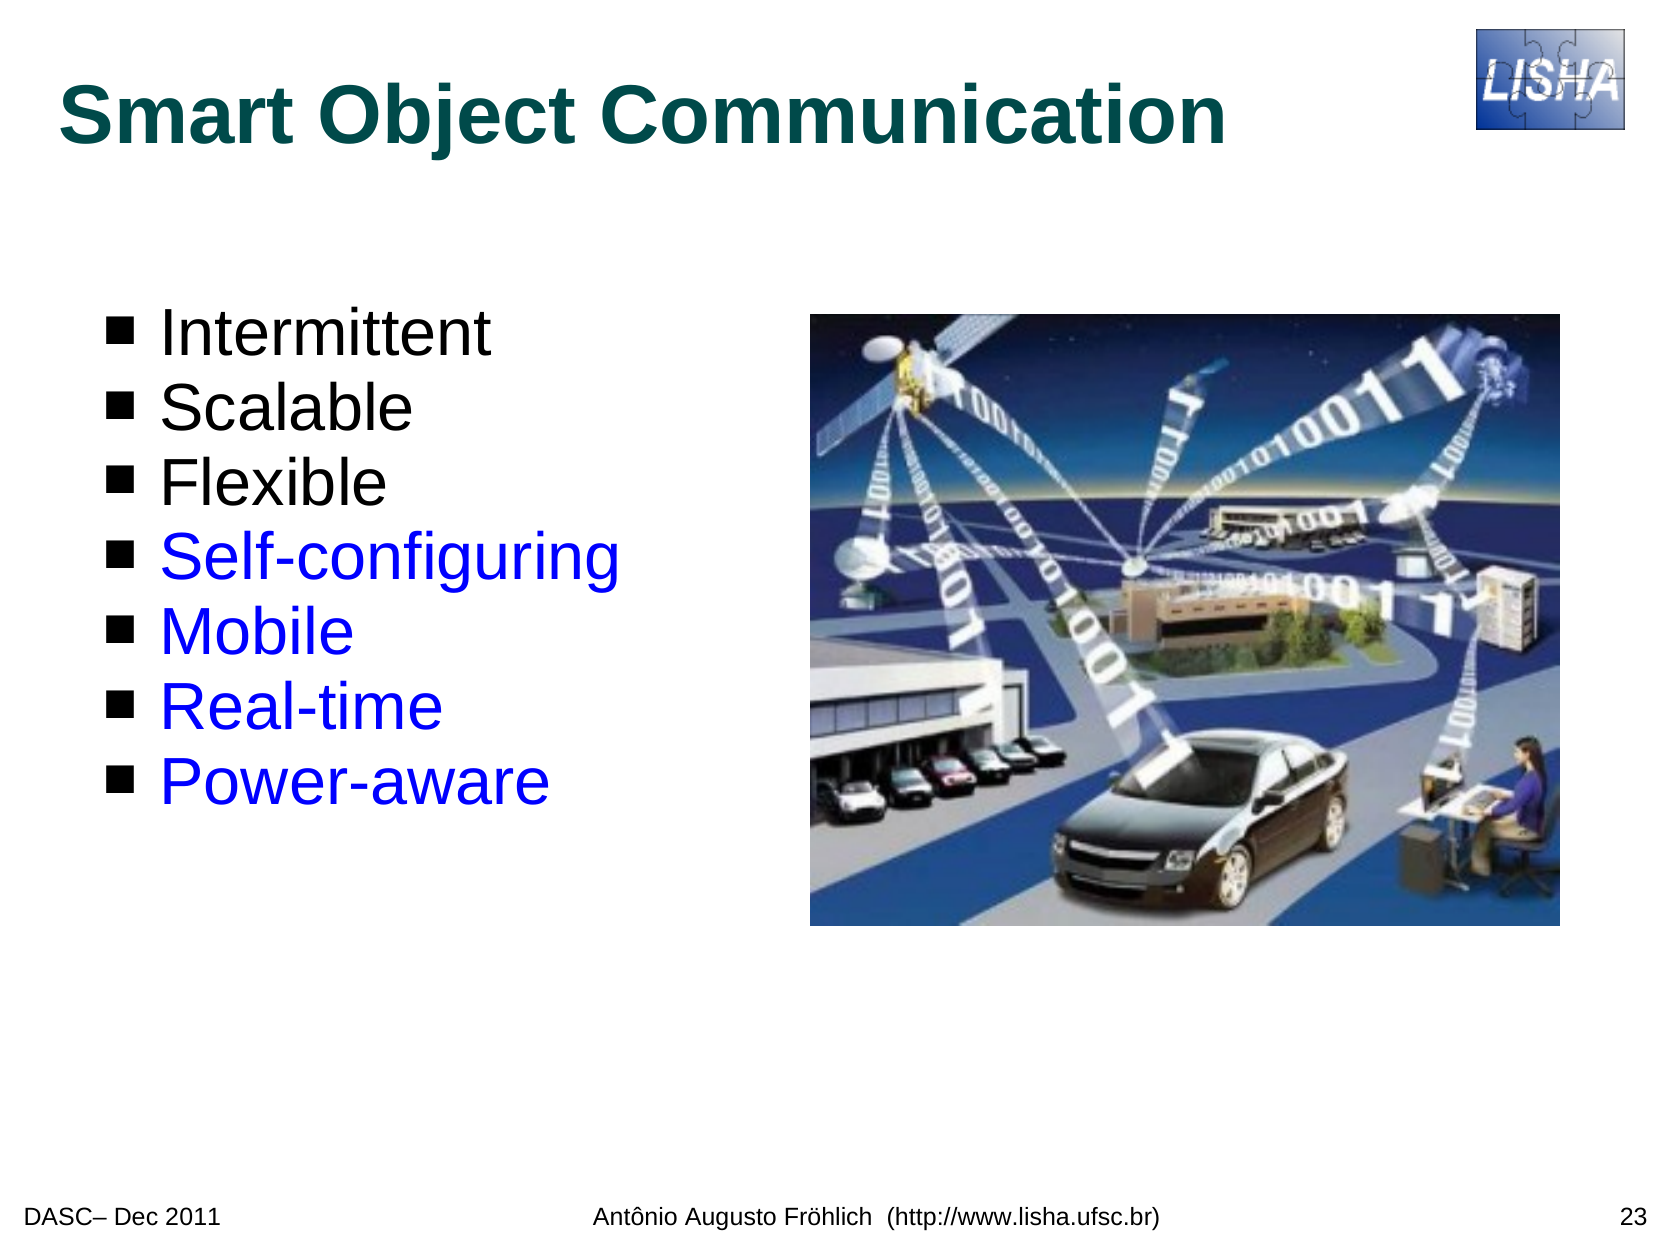

Smart Object Communication
# Intermittent
Scalable
Flexible
Self-configuring
Mobile
Real-time
Power-aware